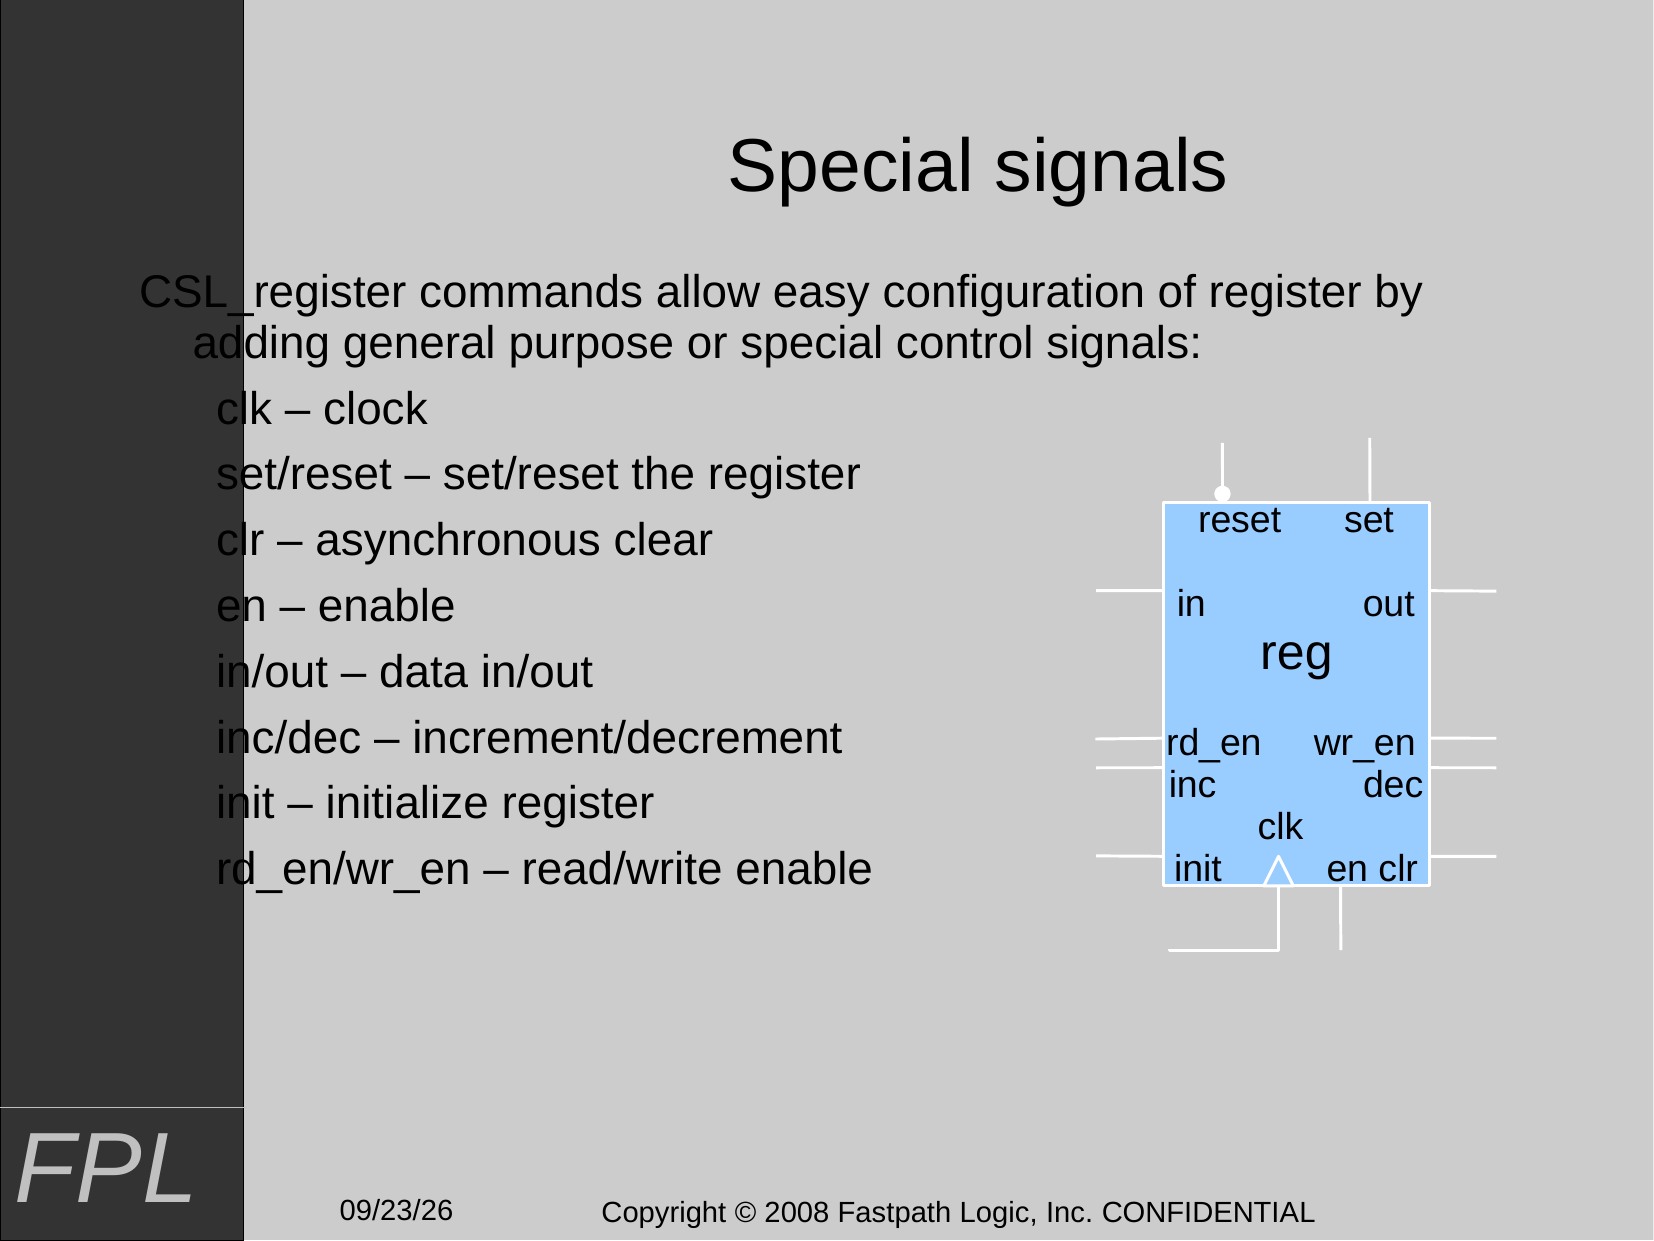

# Special signals
CSL_register commands allow easy configuration of register by adding general purpose or special control signals:
clk – clock
set/reset – set/reset the register
clr – asynchronous clear
en – enable
in/out – data in/out
inc/dec – increment/decrement
init – initialize register
rd_en/wr_en – read/write enable
reset set
in out
reg
rd_en wr_en
inc dec
clk
init en clr
Copyright Fastpath Logic Inc. @2007